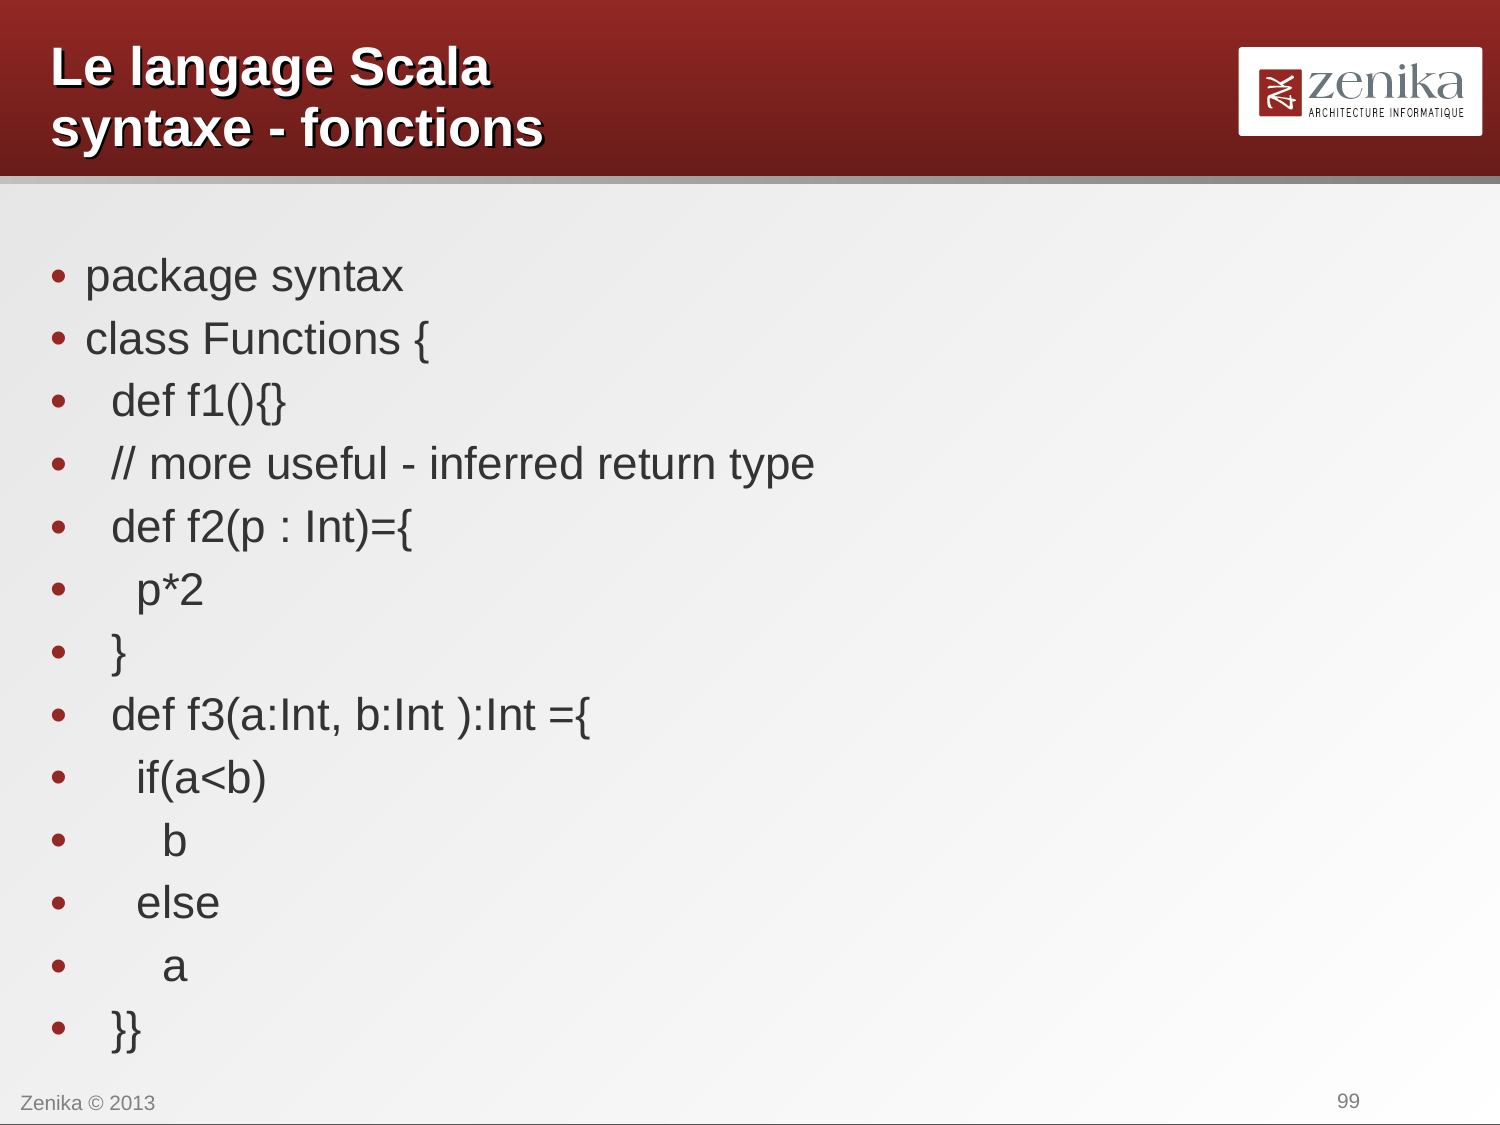

# Le langage Scala syntaxe - fonctions
package syntax
class Functions {
 def f1(){}
 // more useful - inferred return type
 def f2(p : Int)={
 p*2
 }
 def f3(a:Int, b:Int ):Int ={
 if(a<b)
 b
 else
 a
 }}